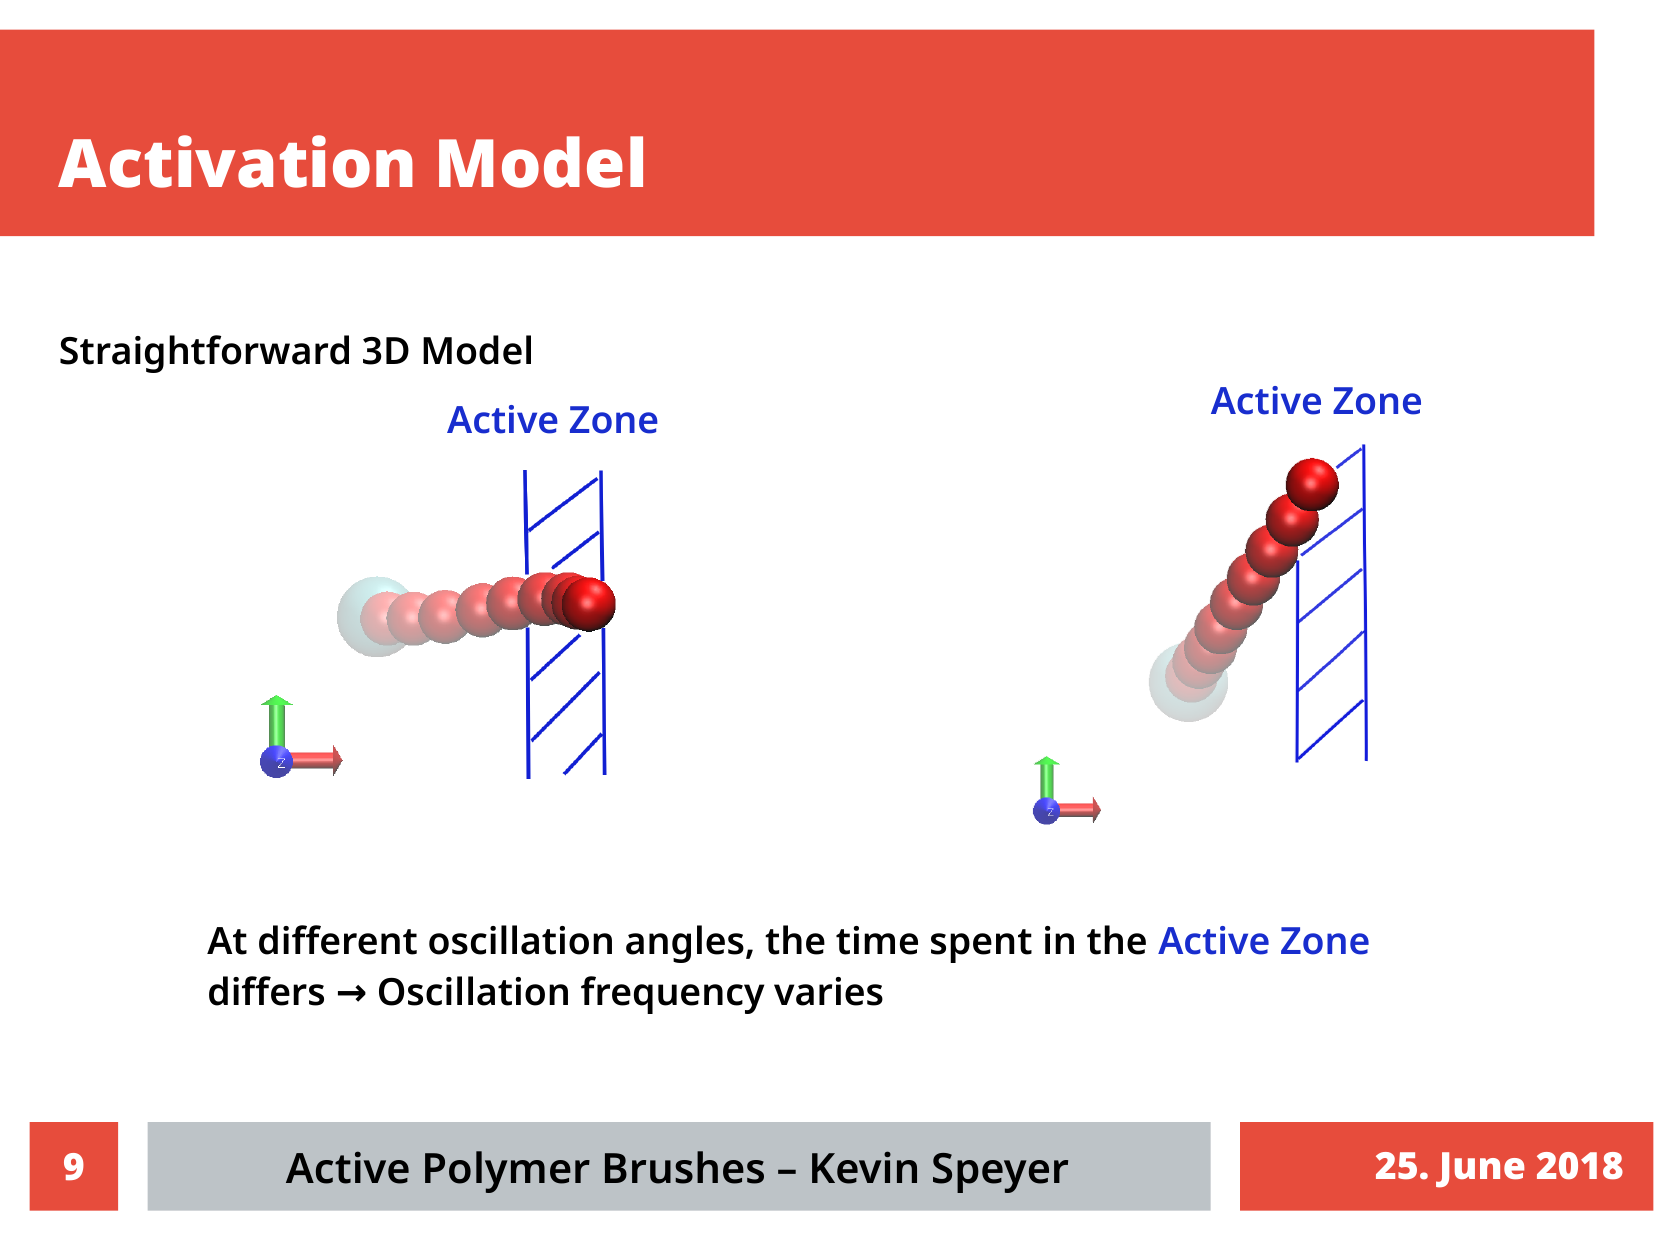

# Activation Model
Straightforward 3D Model
Active Zone
Active Zone
At different oscillation angles, the time spent in the Active Zone differs → Oscillation frequency varies
9
25. June 2018
Active Polymer Brushes – Kevin Speyer